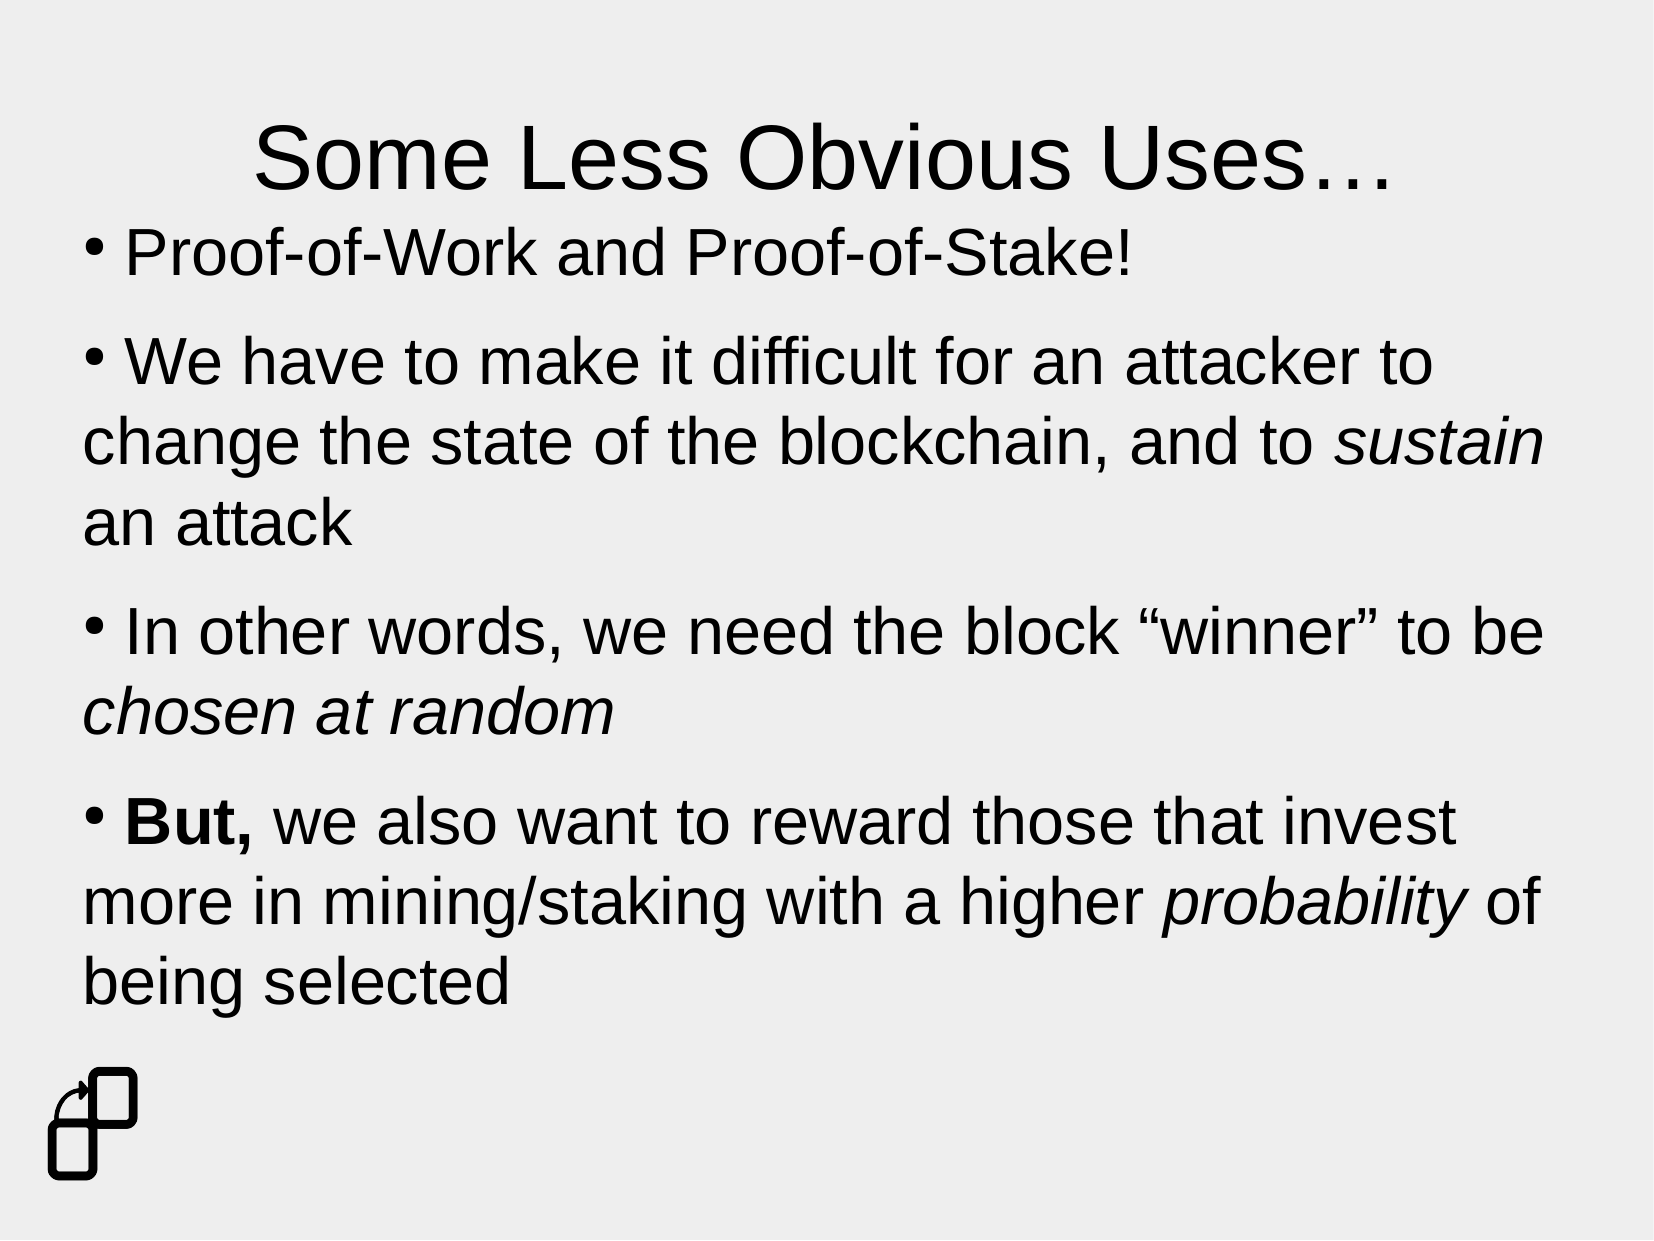

# Some Less Obvious Uses…
 Proof-of-Work and Proof-of-Stake!
 We have to make it difficult for an attacker to change the state of the blockchain, and to sustain an attack
 In other words, we need the block “winner” to be chosen at random
 But, we also want to reward those that invest more in mining/staking with a higher probability of being selected